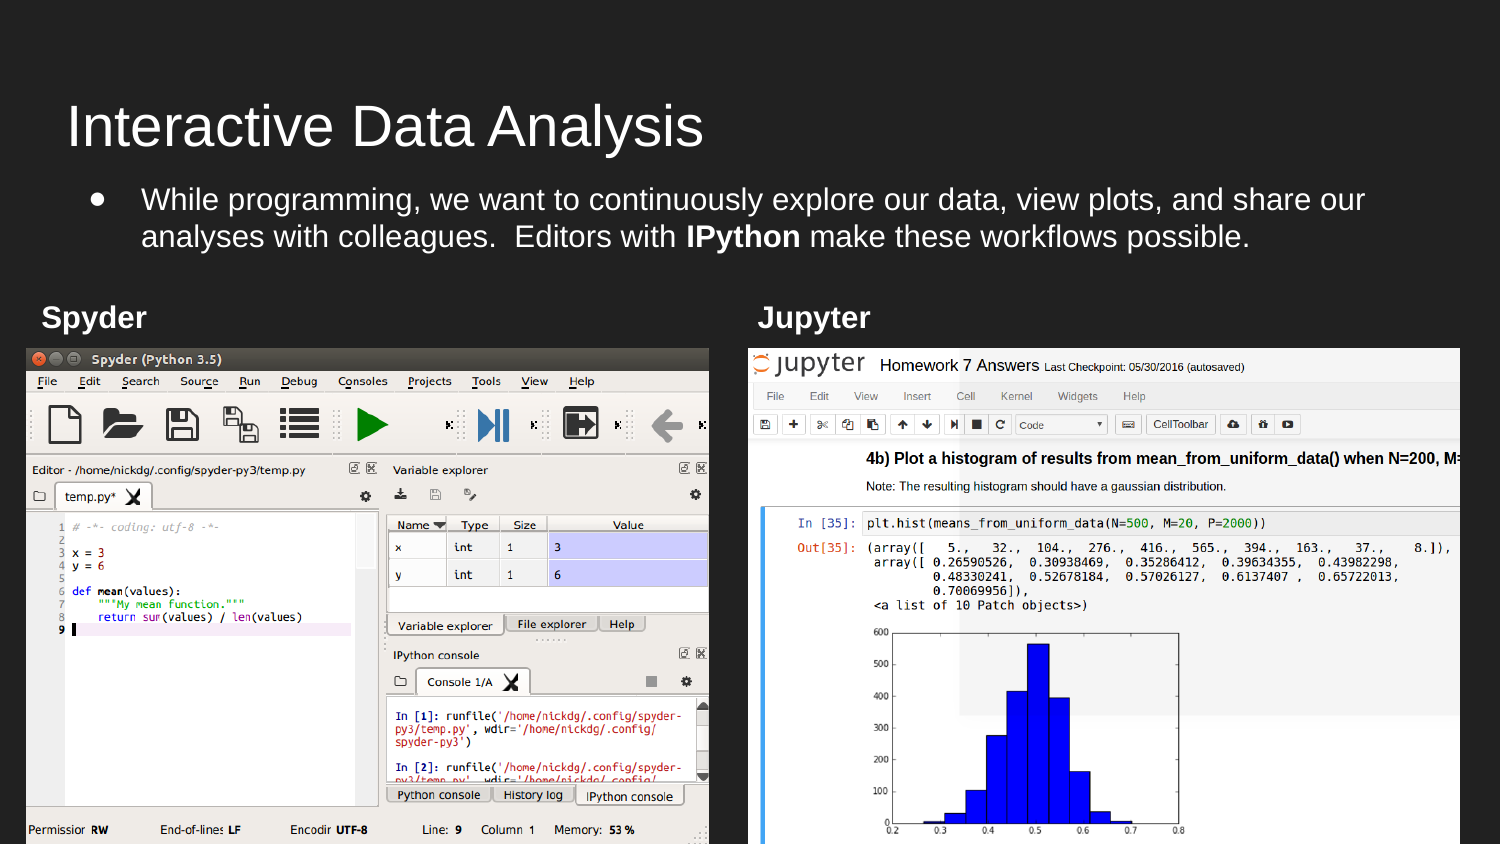

# Interactive Data Analysis
While programming, we want to continuously explore our data, view plots, and share our analyses with colleagues. Editors with IPython make these workflows possible.
Spyder
Jupyter